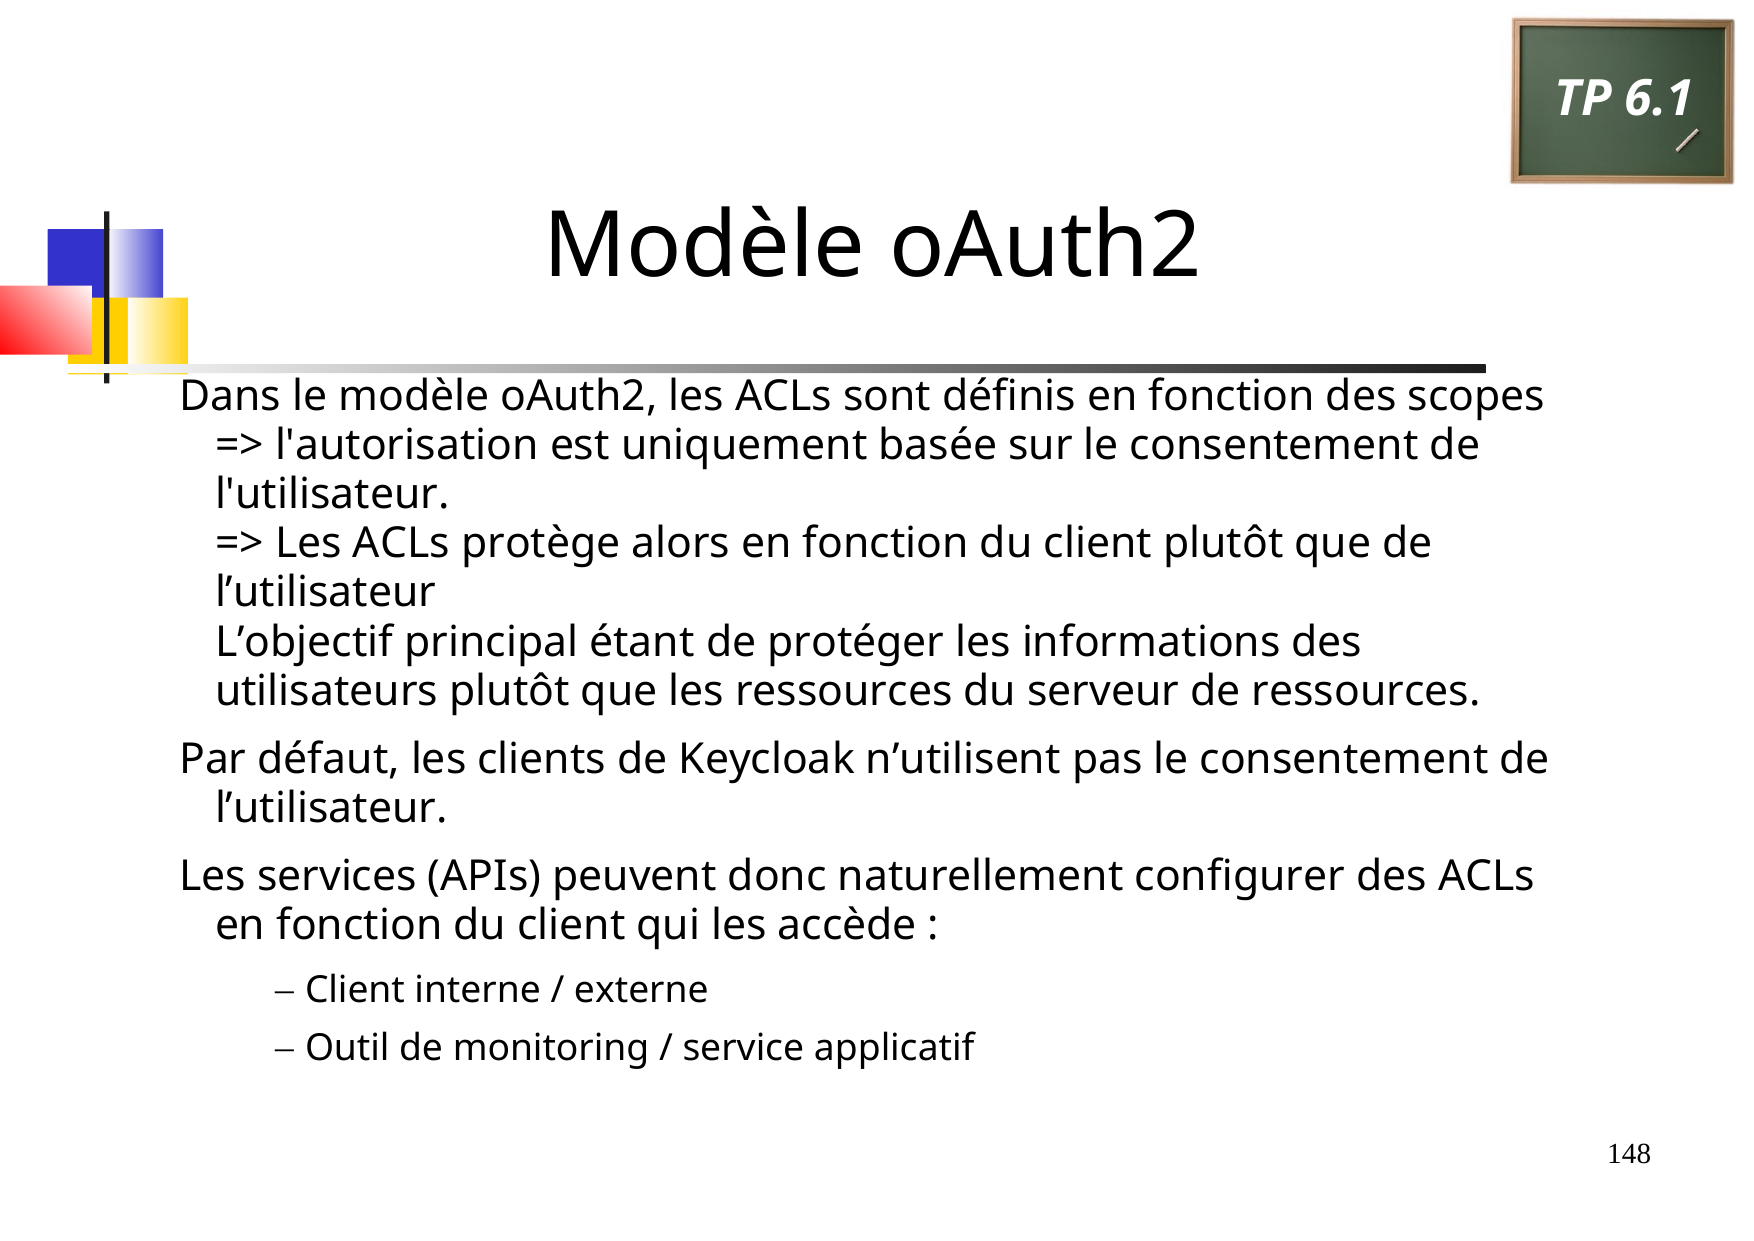

TP 6.1
# Modèle oAuth2
Dans le modèle oAuth2, les ACLs sont définis en fonction des scopes
=> l'autorisation est uniquement basée sur le consentement de l'utilisateur.
=> Les ACLs protège alors en fonction du client plutôt que de l’utilisateur
L’objectif principal étant de protéger les informations des utilisateurs plutôt que les ressources du serveur de ressources.
Par défaut, les clients de Keycloak n’utilisent pas le consentement de l’utilisateur.
Les services (APIs) peuvent donc naturellement configurer des ACLs en fonction du client qui les accède :
Client interne / externe
Outil de monitoring / service applicatif